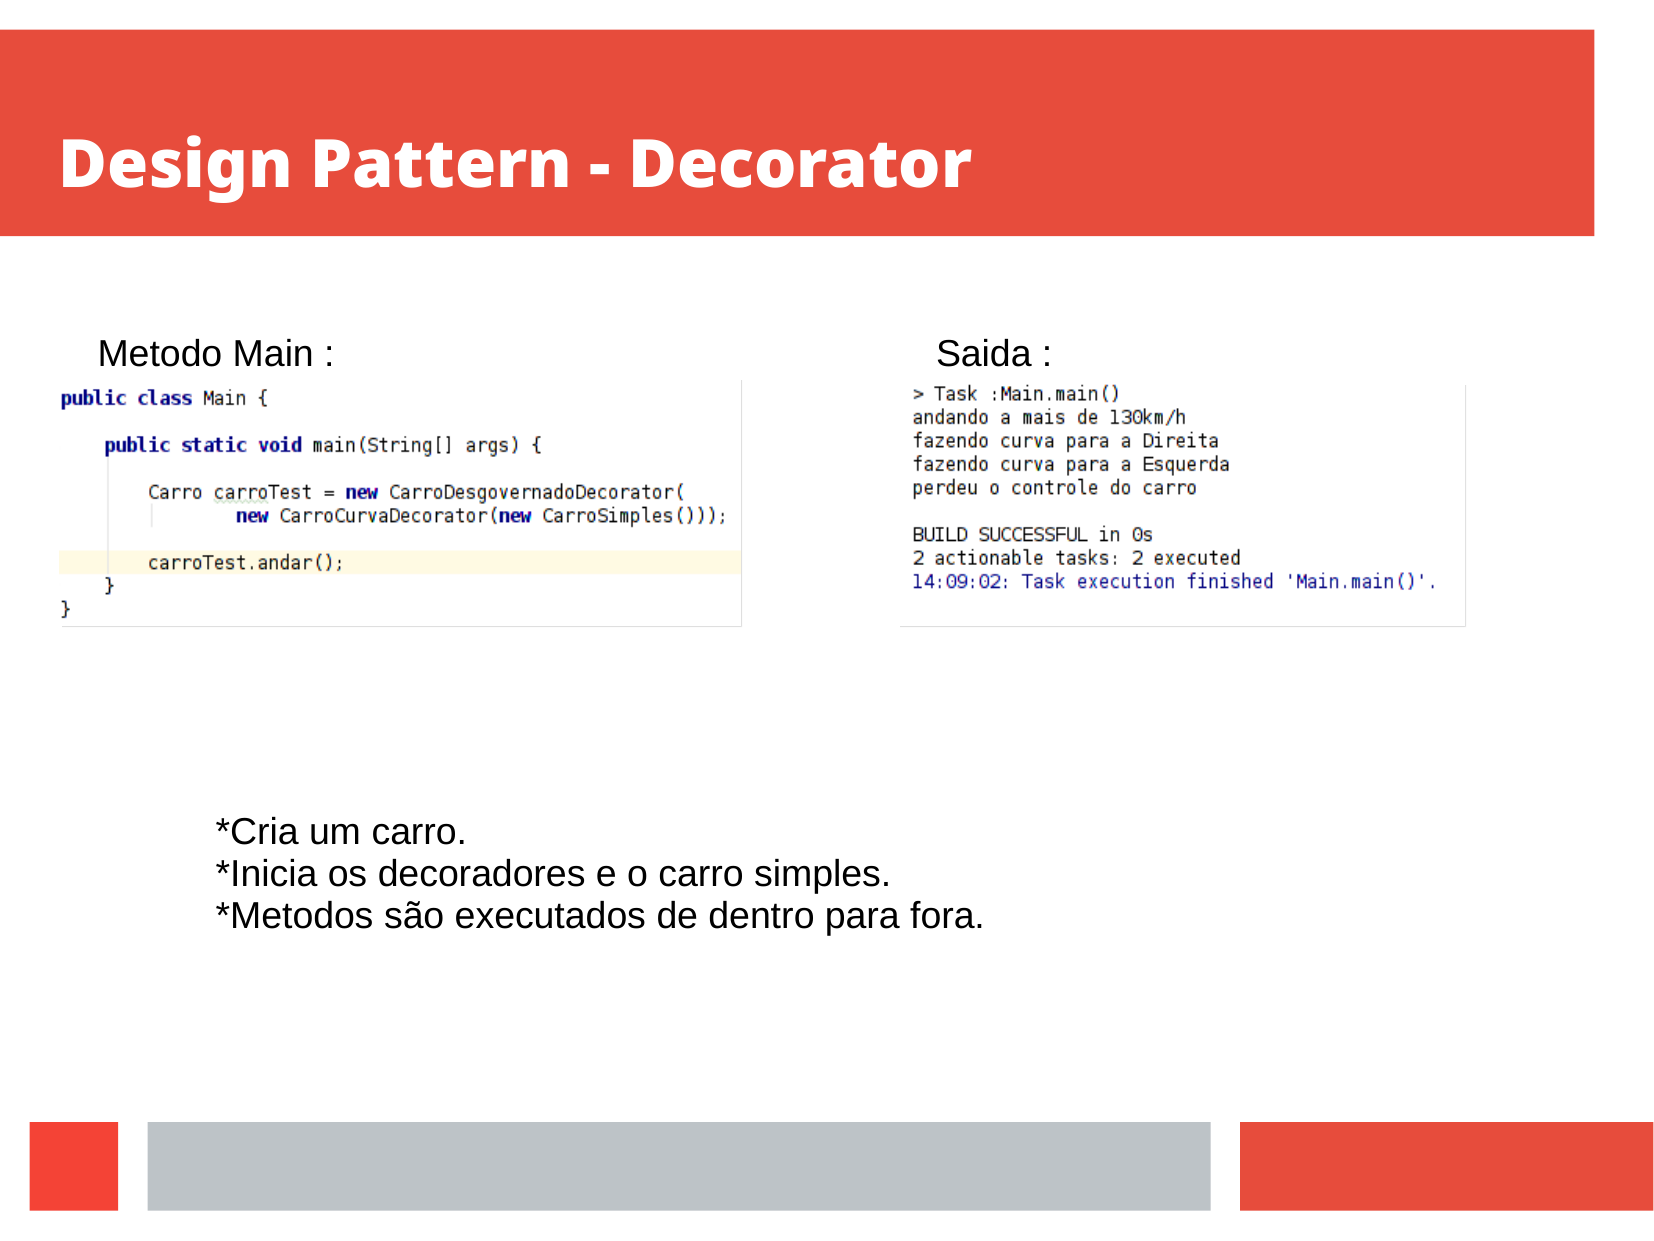

# Design Pattern - Decorator
Metodo Main :
Saida :
*Cria um carro.
*Inicia os decoradores e o carro simples.
*Metodos são executados de dentro para fora.